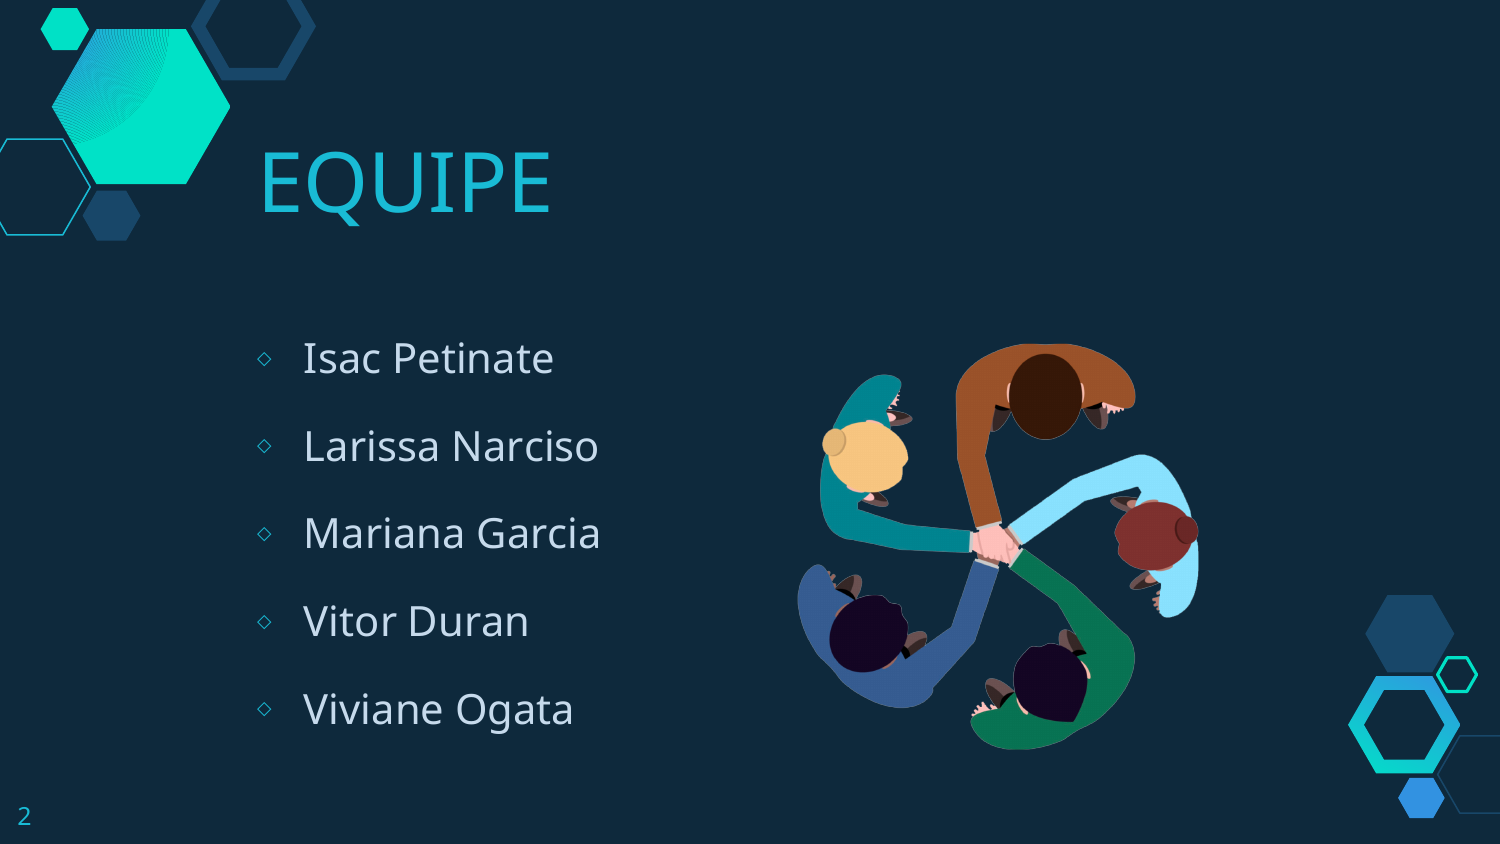

# Equipe
Isac Petinate
Larissa Narciso
Mariana Garcia
Vitor Duran
Viviane Ogata
2